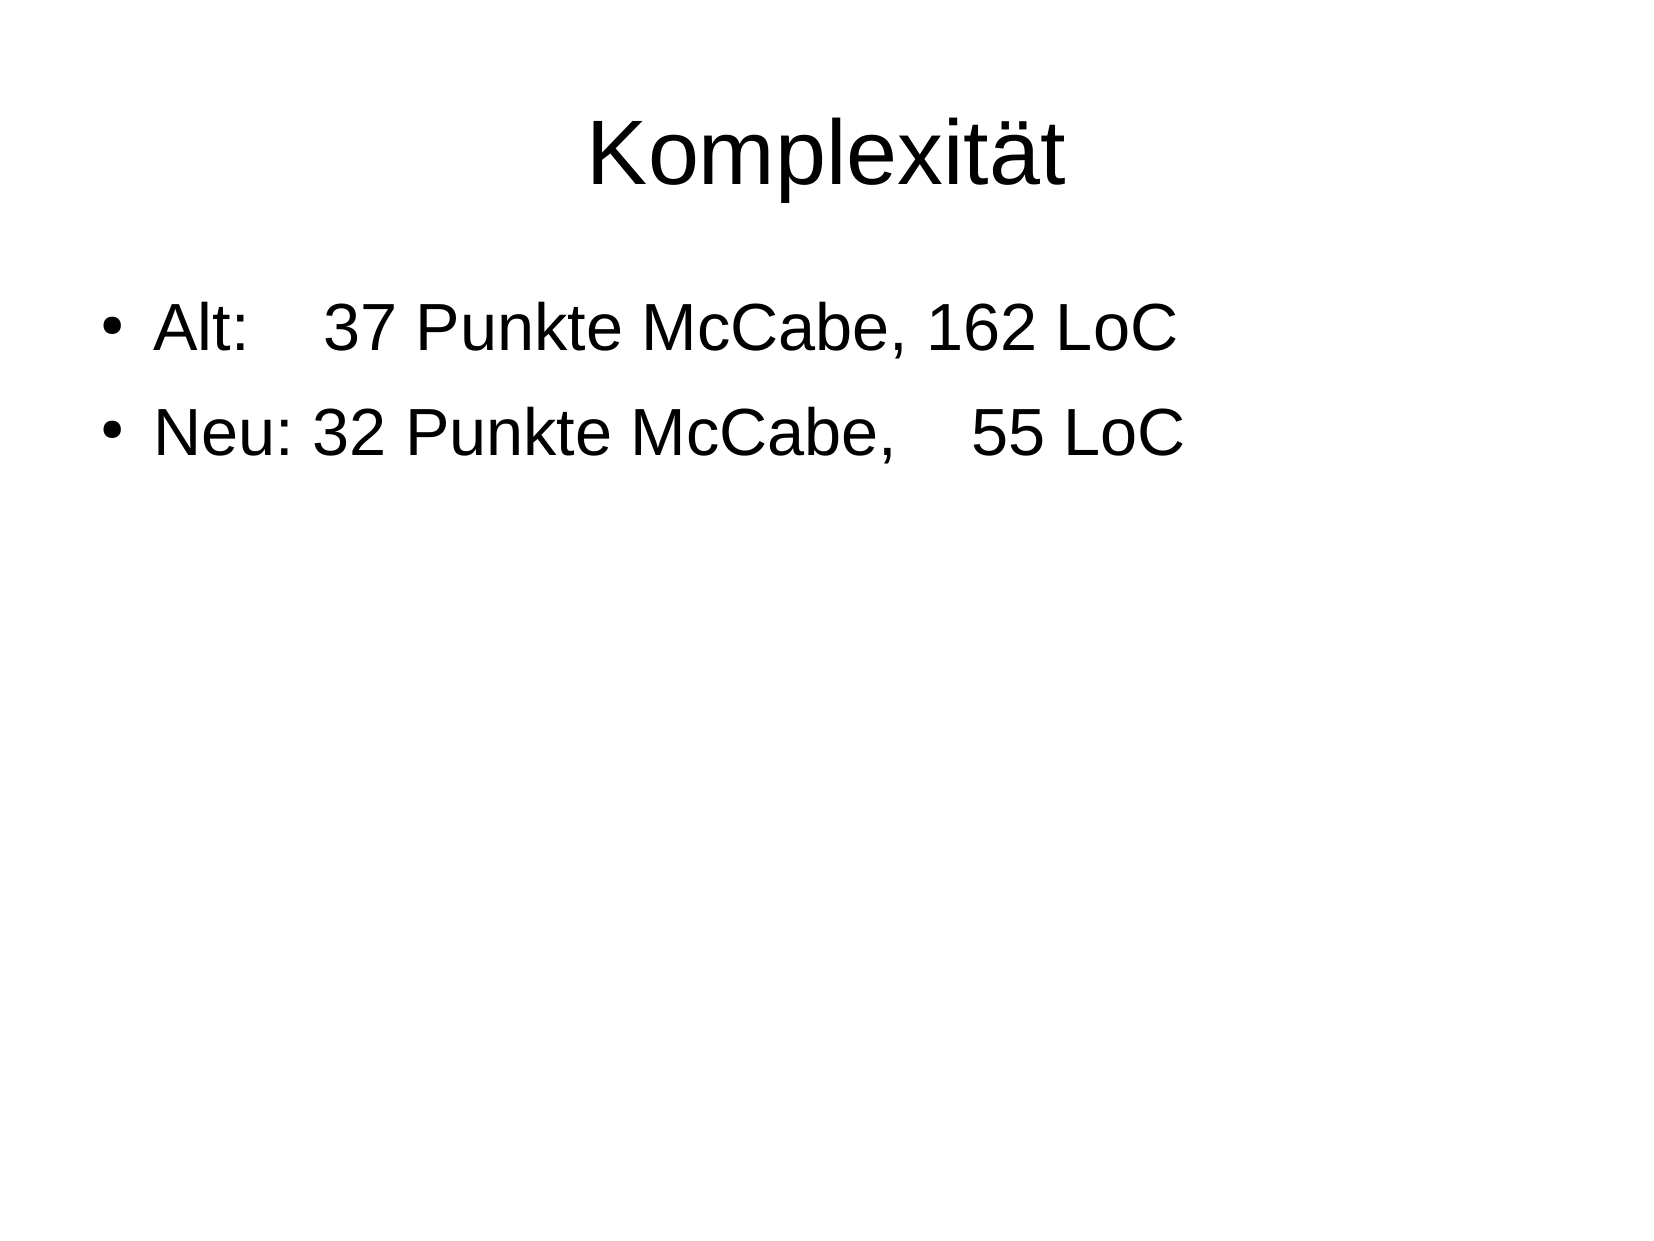

# Komplexität
Alt: 37 Punkte McCabe, 162 LoC
Neu: 32 Punkte McCabe, 55 LoC